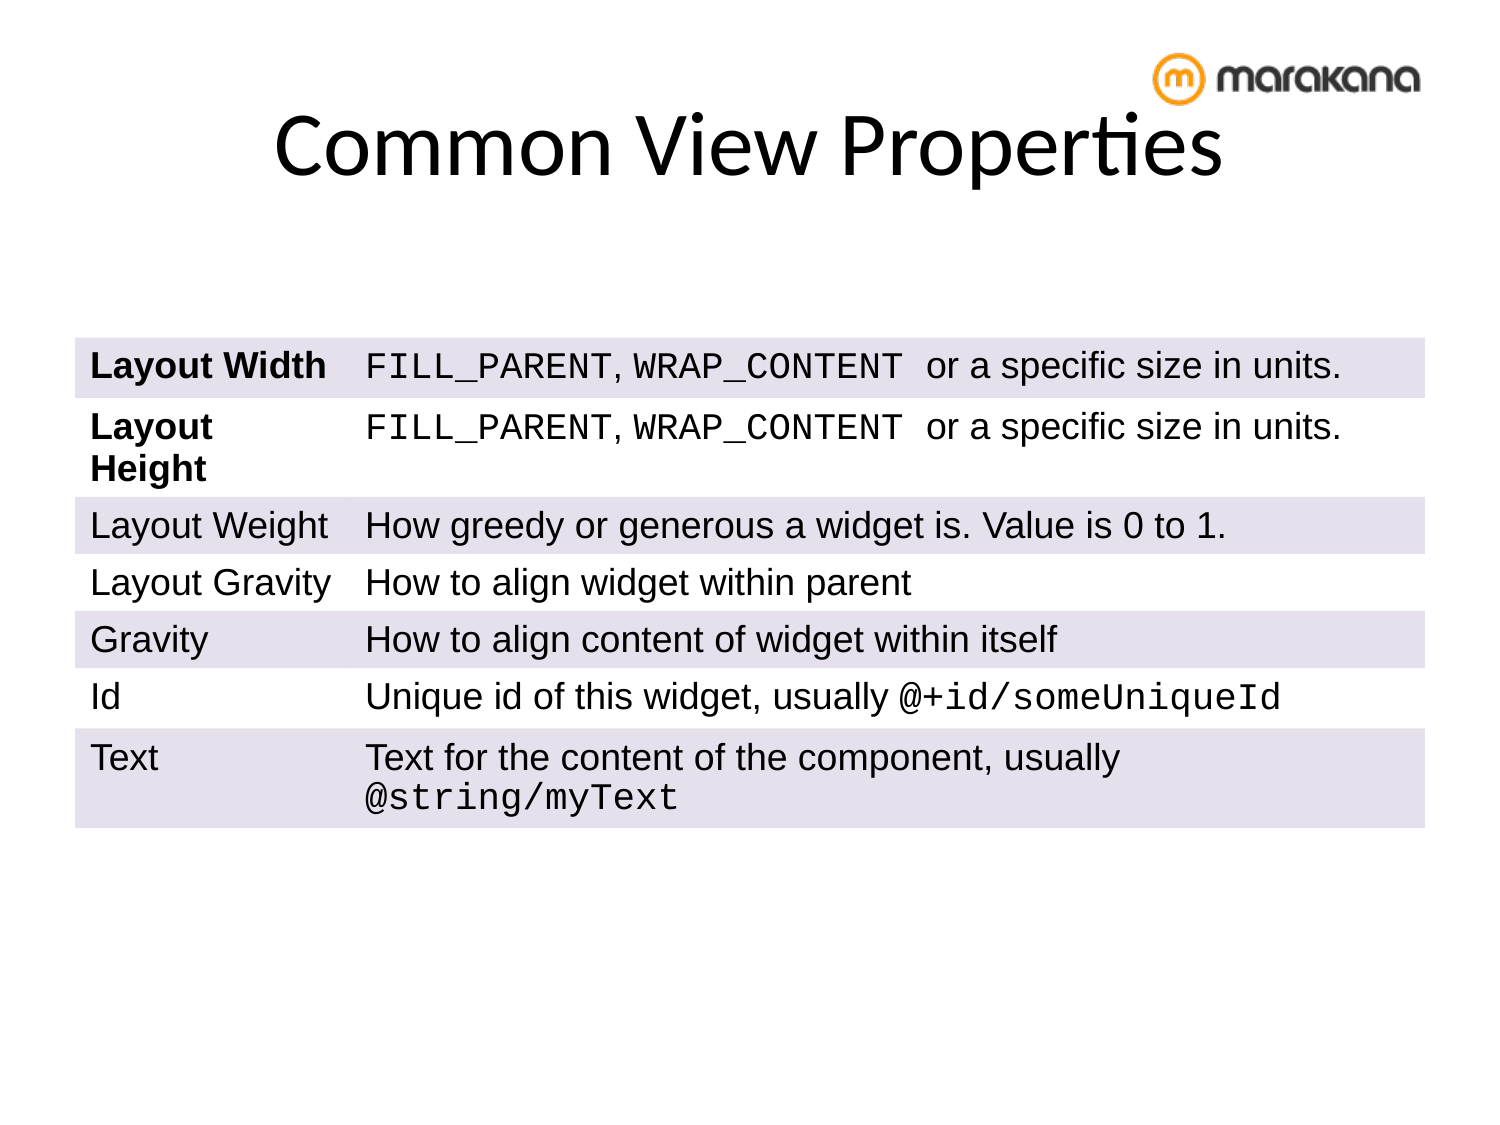

# Common View Properties
| Layout Width | FILL\_PARENT, WRAP\_CONTENT or a specific size in units. |
| --- | --- |
| Layout Height | FILL\_PARENT, WRAP\_CONTENT or a specific size in units. |
| Layout Weight | How greedy or generous a widget is. Value is 0 to 1. |
| Layout Gravity | How to align widget within parent |
| Gravity | How to align content of widget within itself |
| Id | Unique id of this widget, usually @+id/someUniqueId |
| Text | Text for the content of the component, usually @string/myText |